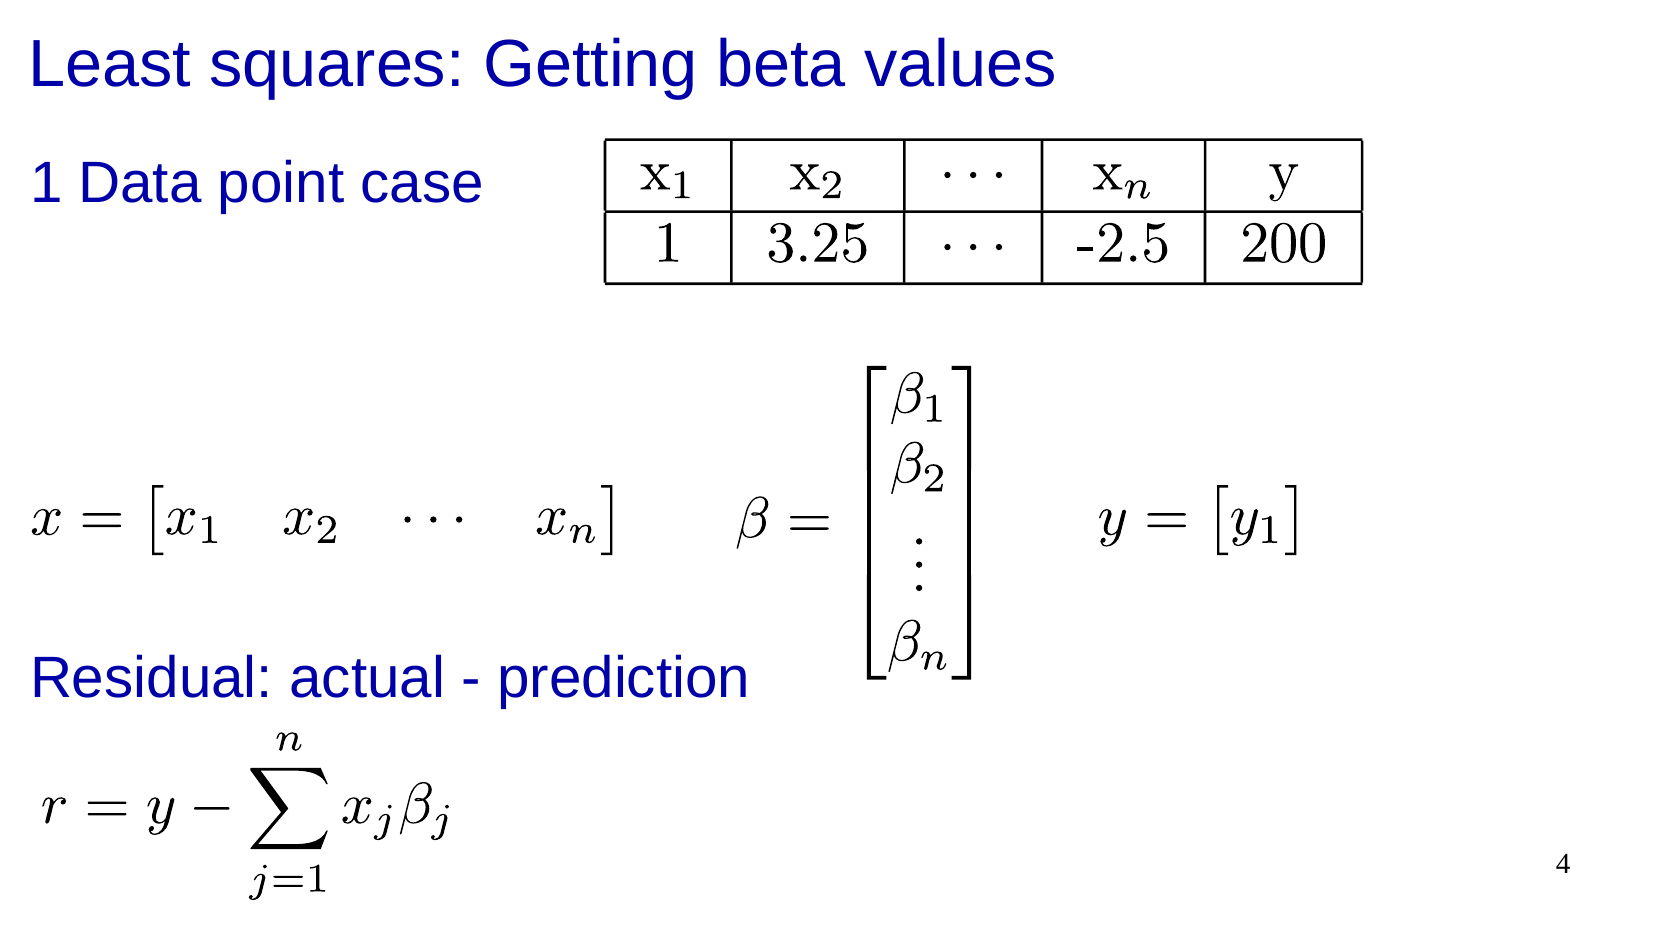

# Least squares: Getting beta values
1 Data point case
Residual: actual - prediction
4